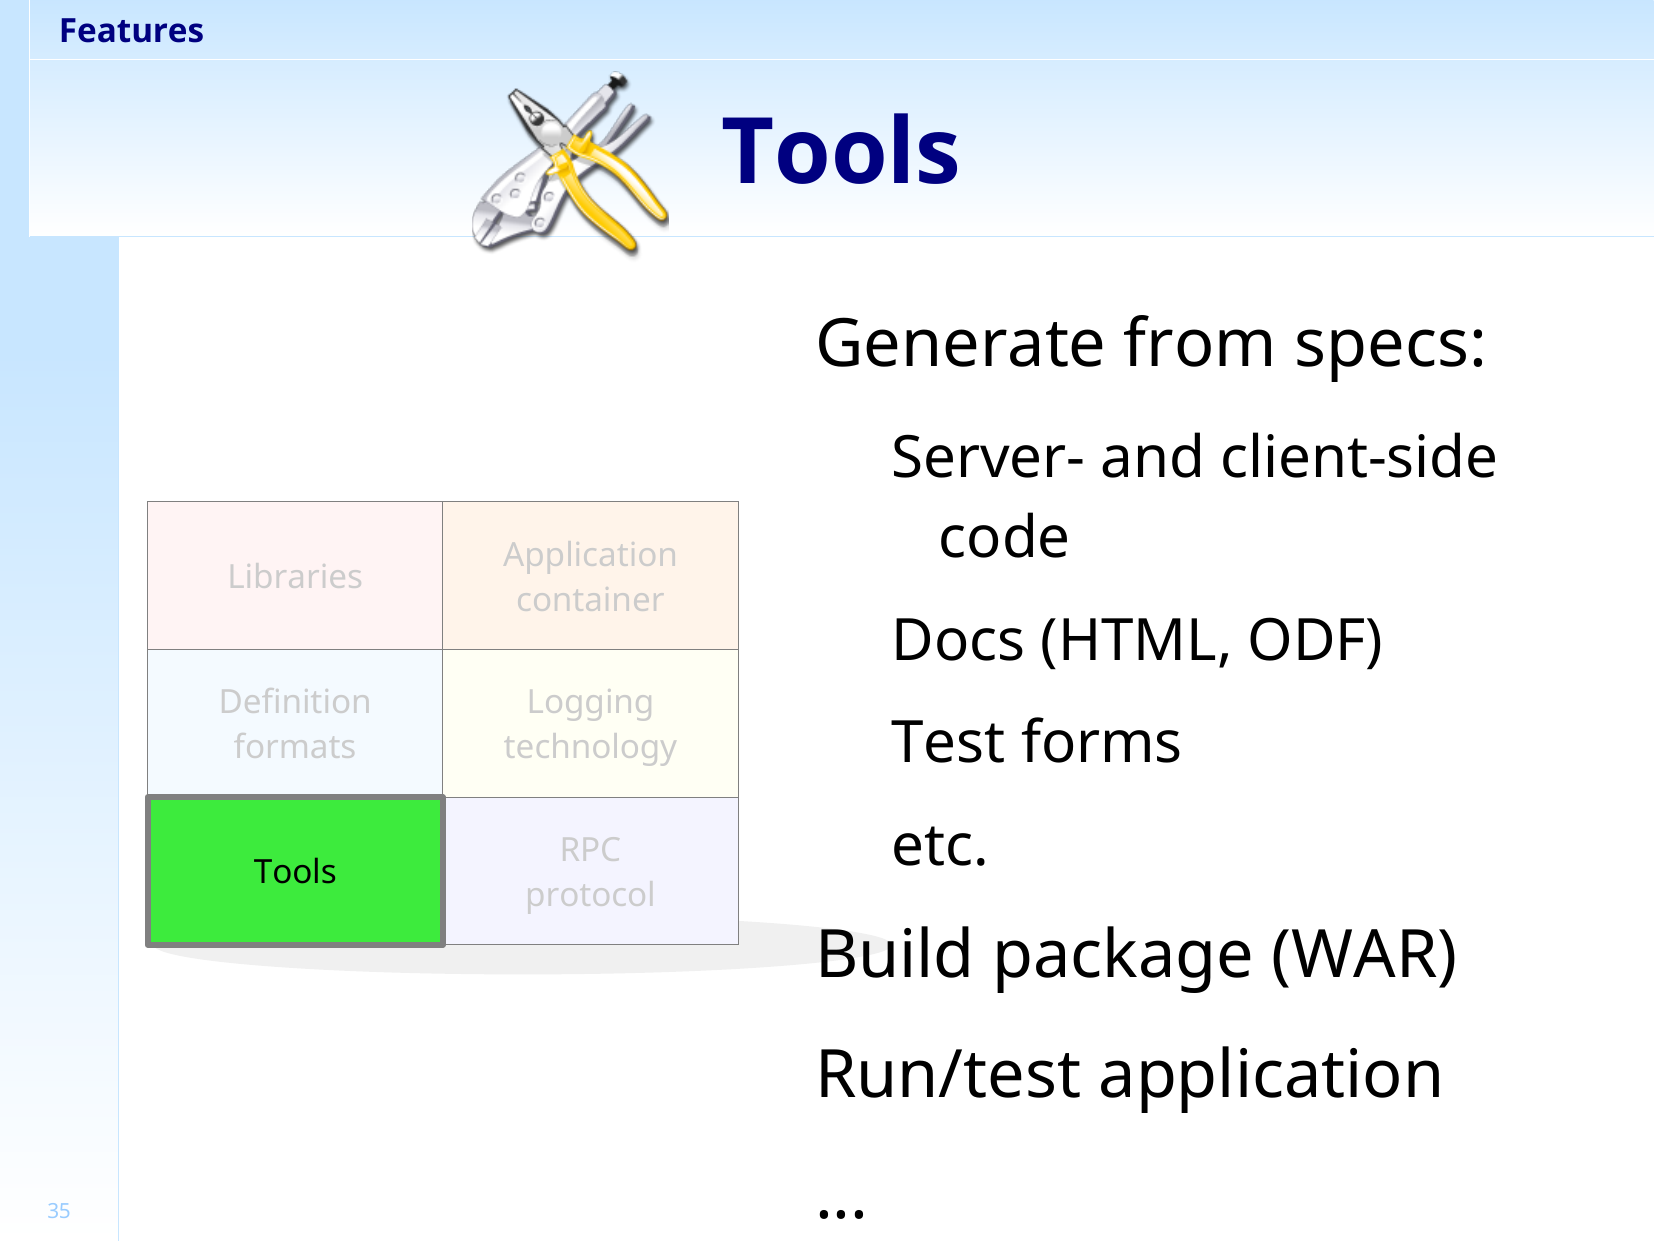

Features
# Tools
Generate from specs:
Server- and client-side code
Docs (HTML, ODF)
Test forms
etc.
Build package (WAR)
Run/test application
...
Libraries
Application
container
Definition
formats
Logging
technology
Tools
Tools
RPC
protocol